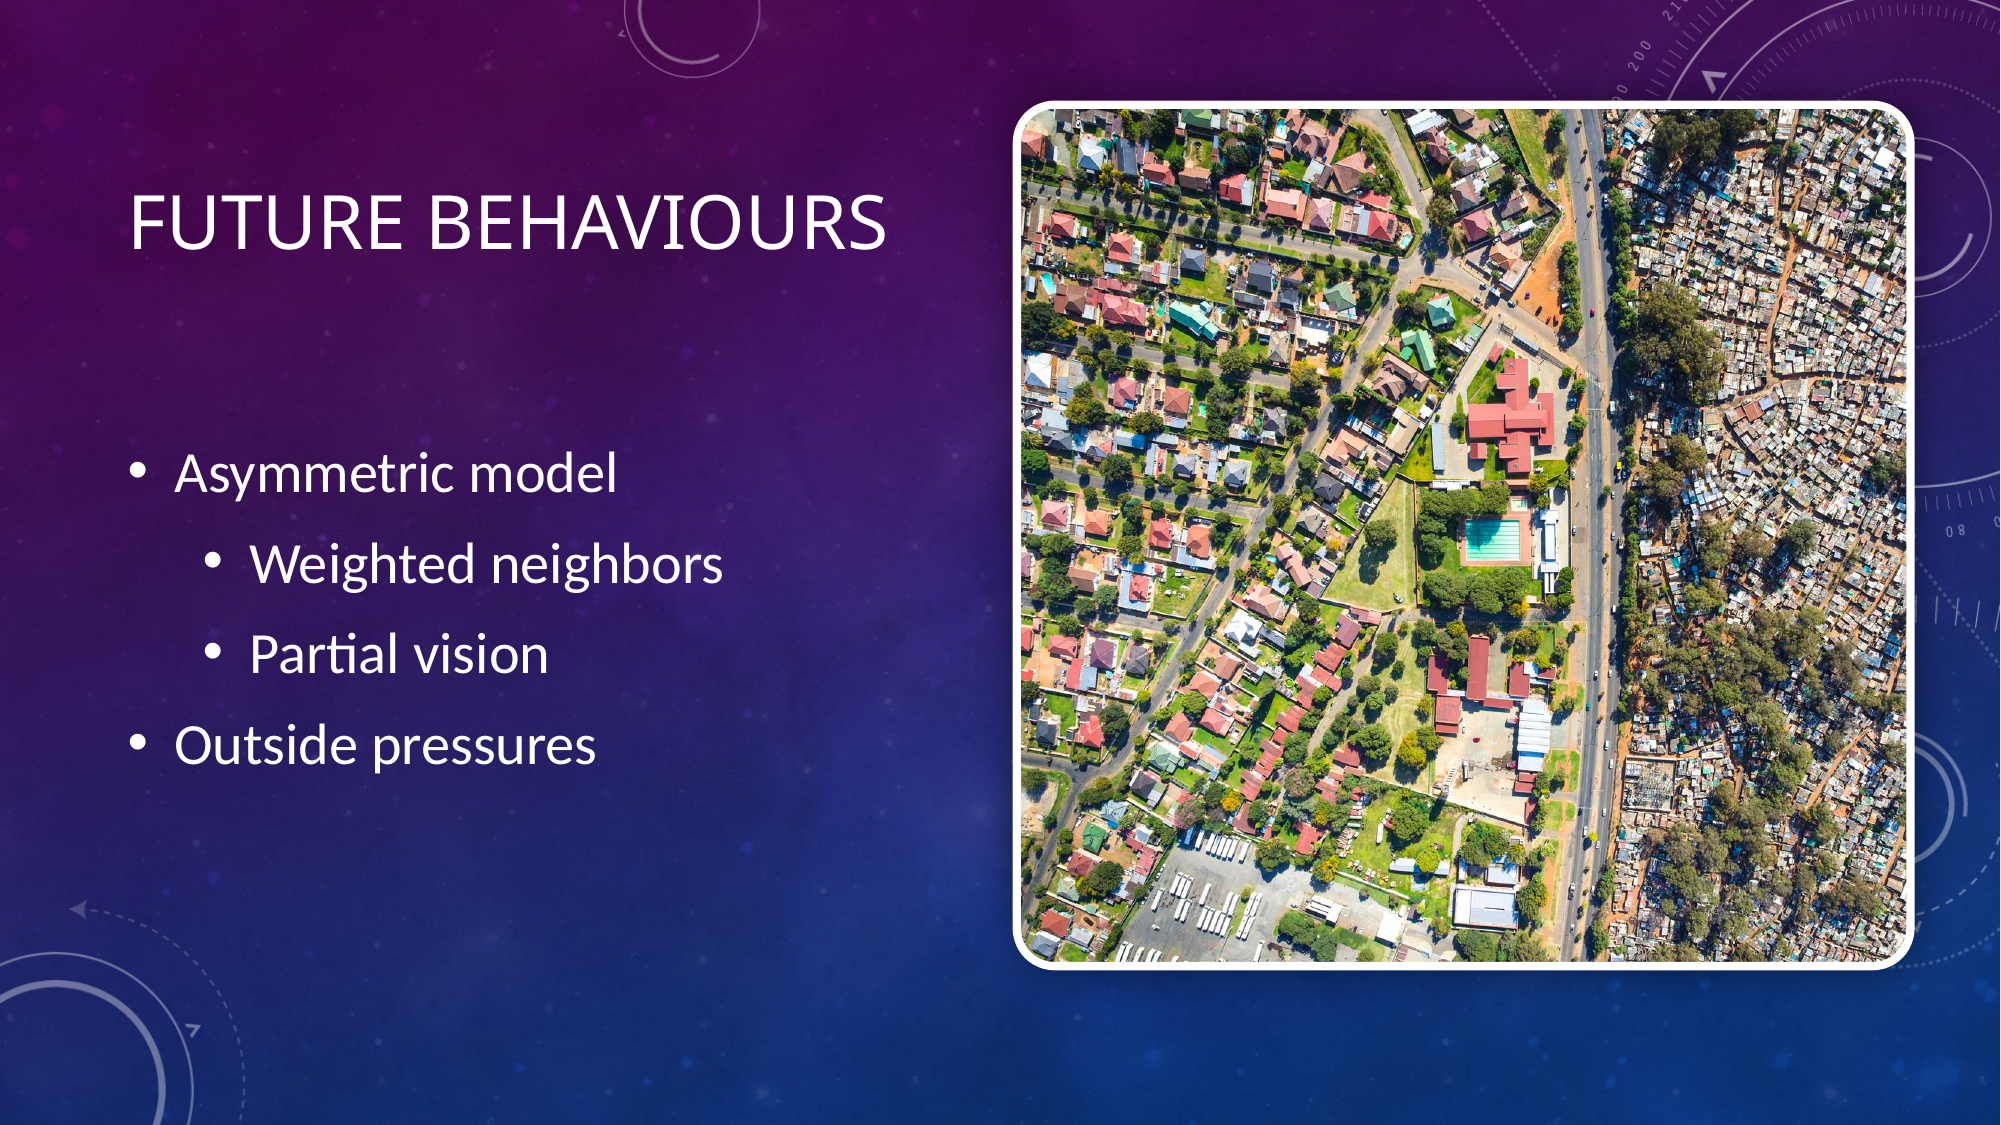

# Future behaviours
Asymmetric model
Weighted neighbors
Partial vision
Outside pressures